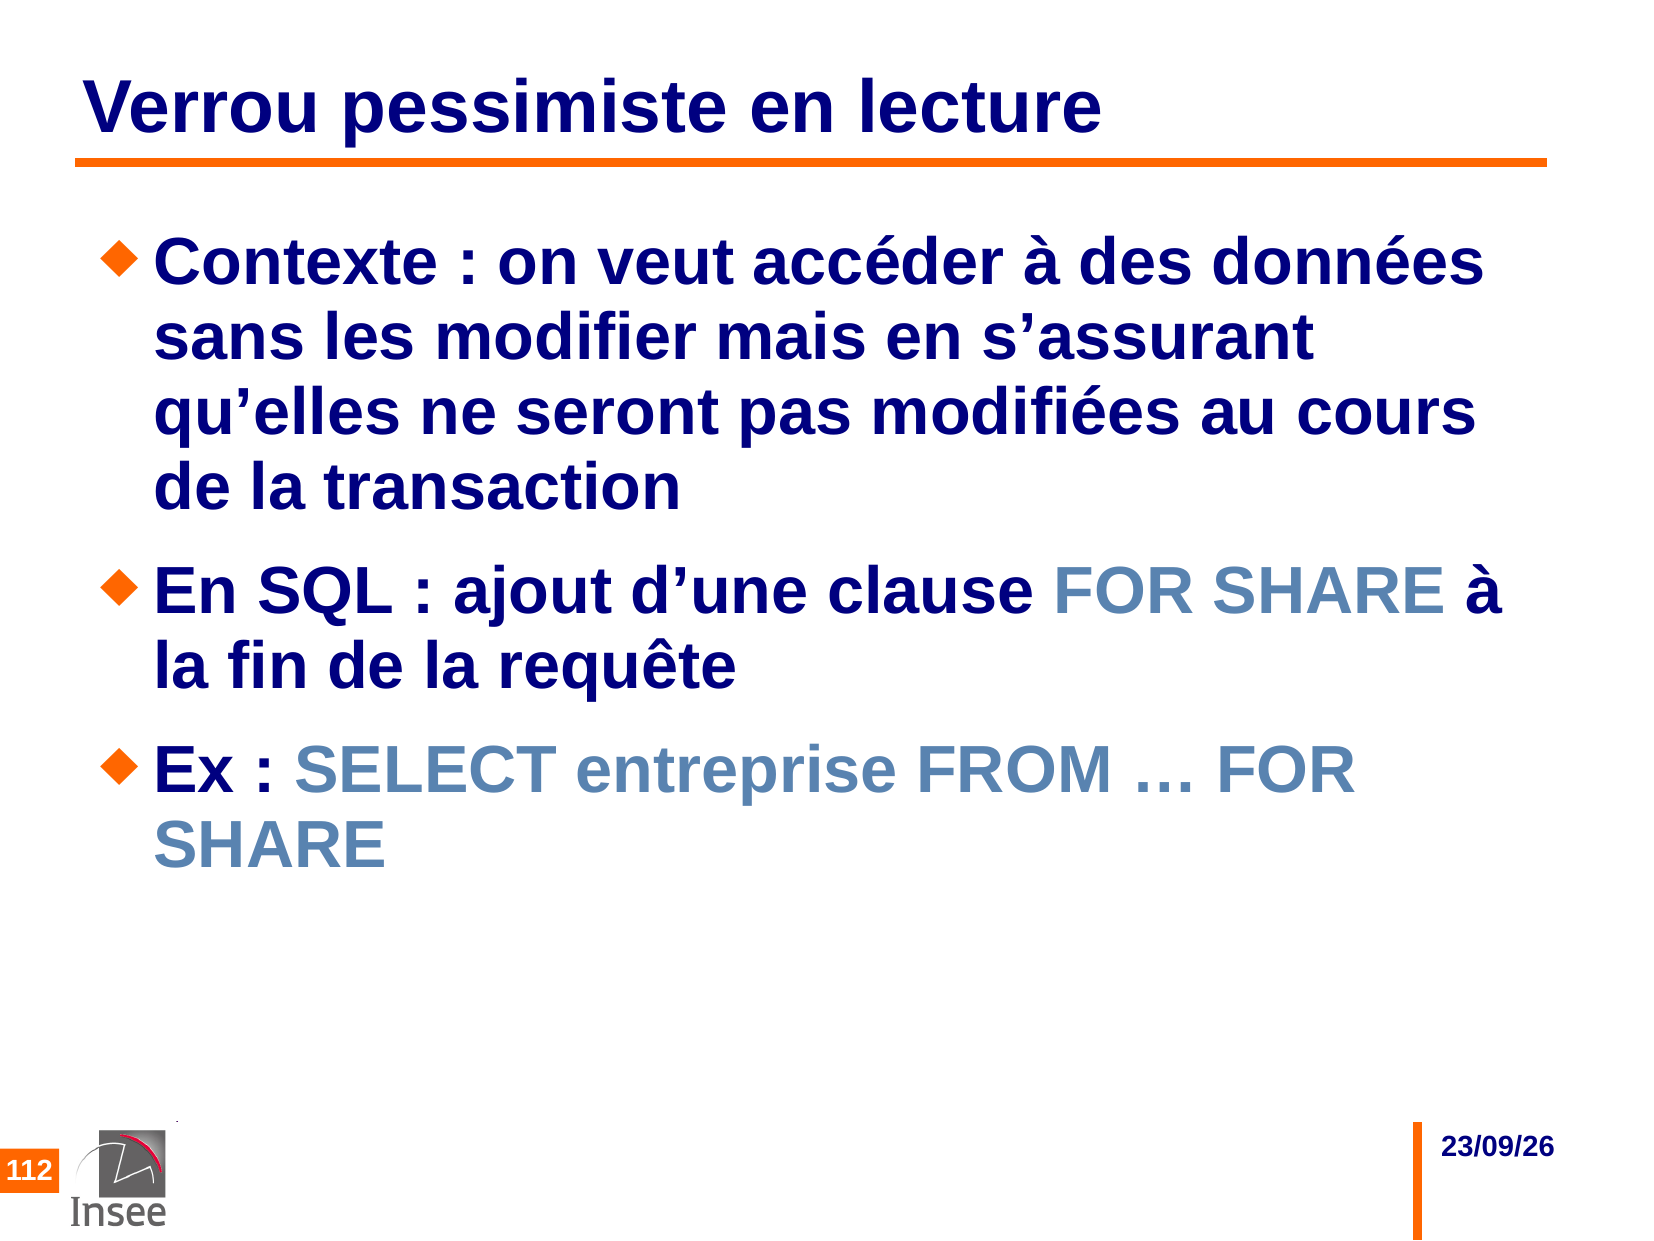

# Verrou pessimiste en lecture
Contexte : on veut accéder à des données sans les modifier mais en s’assurant qu’elles ne seront pas modifiées au cours de la transaction
En SQL : ajout d’une clause FOR SHARE à la fin de la requête
Ex : SELECT entreprise FROM … FOR SHARE
112